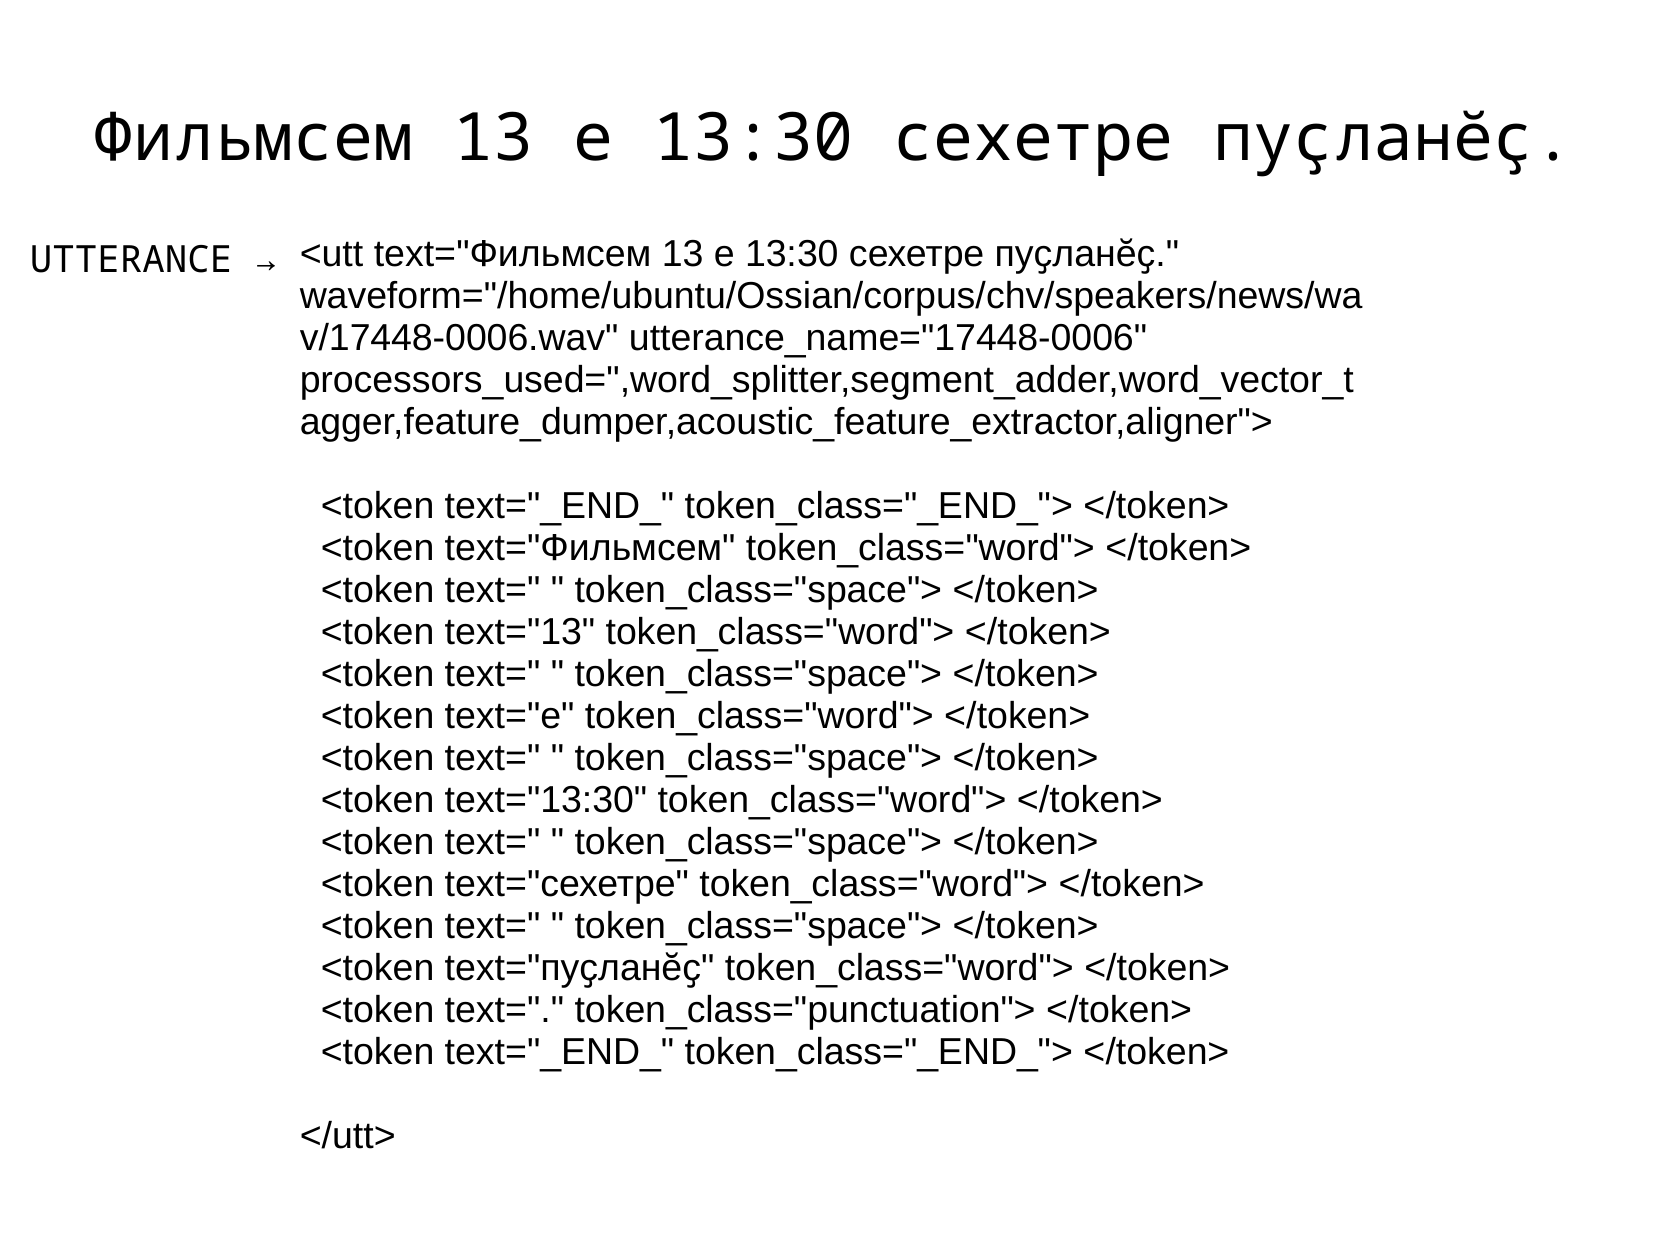

Фильмсем 13 е 13:30 сехетре пуҫланӗҫ.
UTTERANCE →
<utt text="Фильмсем 13 е 13:30 сехетре пуҫланӗҫ." waveform="/home/ubuntu/Ossian/corpus/chv/speakers/news/wav/17448-0006.wav" utterance_name="17448-0006" processors_used=",word_splitter,segment_adder,word_vector_tagger,feature_dumper,acoustic_feature_extractor,aligner">
 <token text="_END_" token_class="_END_"> </token>
 <token text="Фильмсем" token_class="word"> </token>
 <token text=" " token_class="space"> </token>
 <token text="13" token_class="word"> </token>
 <token text=" " token_class="space"> </token>
 <token text="е" token_class="word"> </token>
 <token text=" " token_class="space"> </token>
 <token text="13:30" token_class="word"> </token>
 <token text=" " token_class="space"> </token>
 <token text="сехетре" token_class="word"> </token>
 <token text=" " token_class="space"> </token>
 <token text="пуҫланӗҫ" token_class="word"> </token>
 <token text="." token_class="punctuation"> </token>
 <token text="_END_" token_class="_END_"> </token>
</utt>